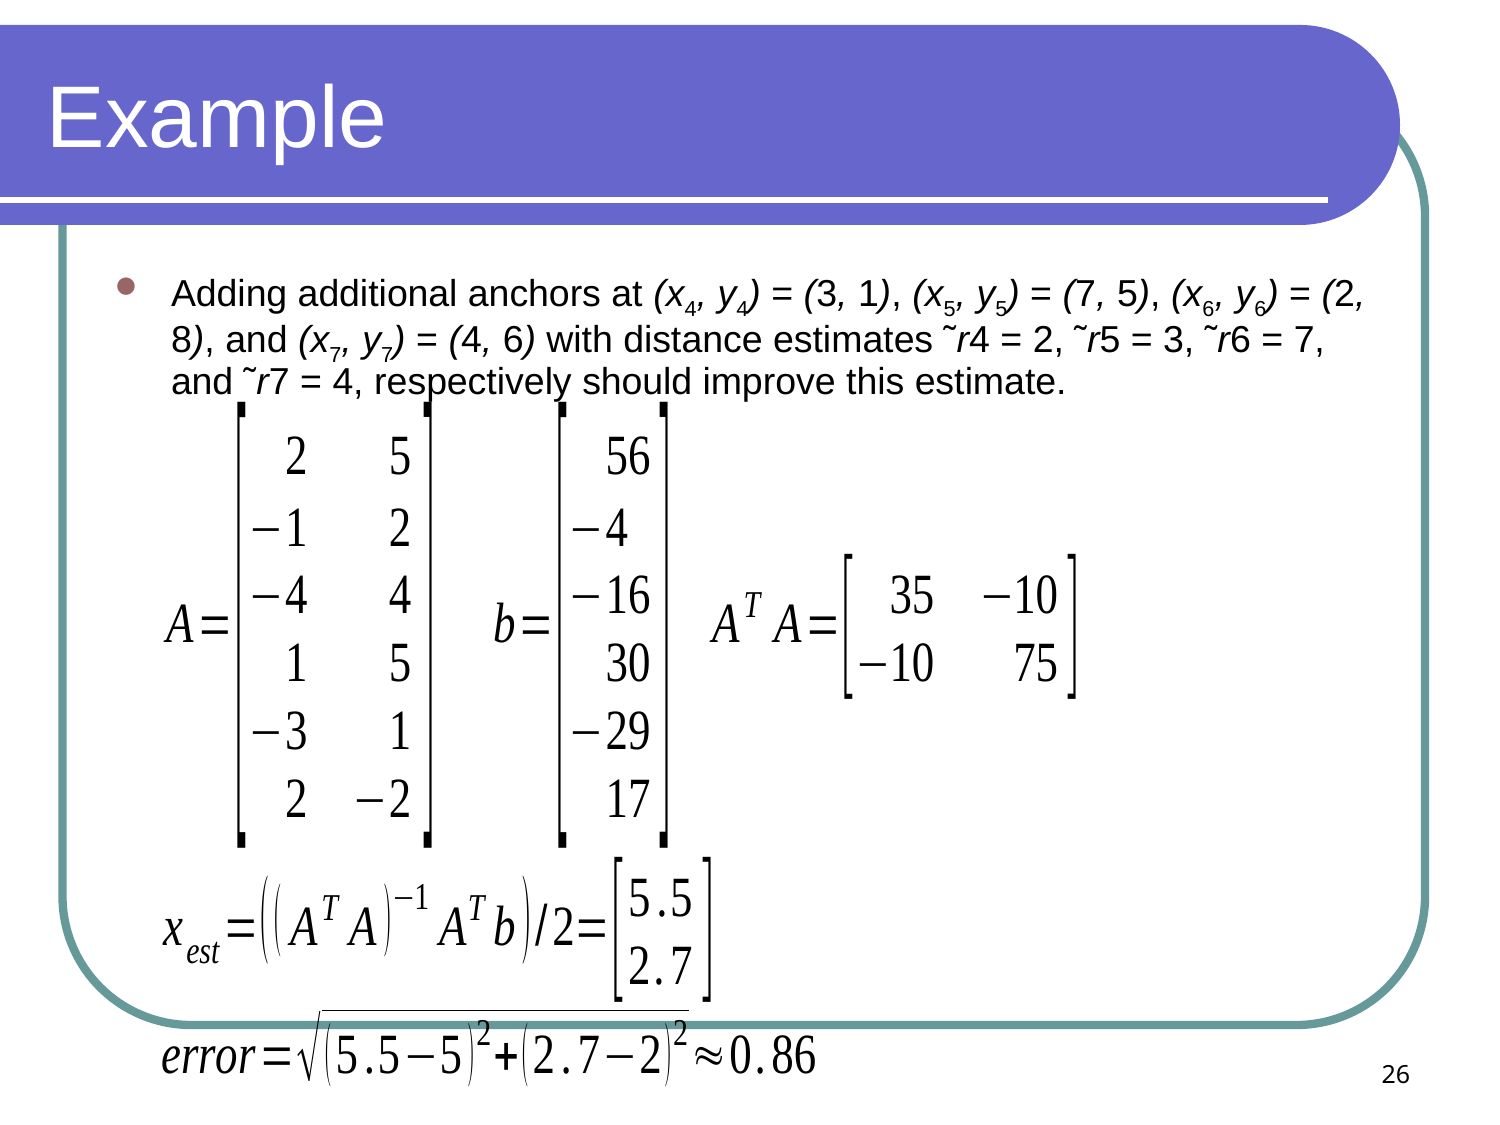

# Example
Adding additional anchors at (x4, y4) = (3, 1), (x5, y5) = (7, 5), (x6, y6) = (2, 8), and (x7, y7) = (4, 6) with distance estimates ˜r4 = 2, ˜r5 = 3, ˜r6 = 7, and ˜r7 = 4, respectively should improve this estimate.